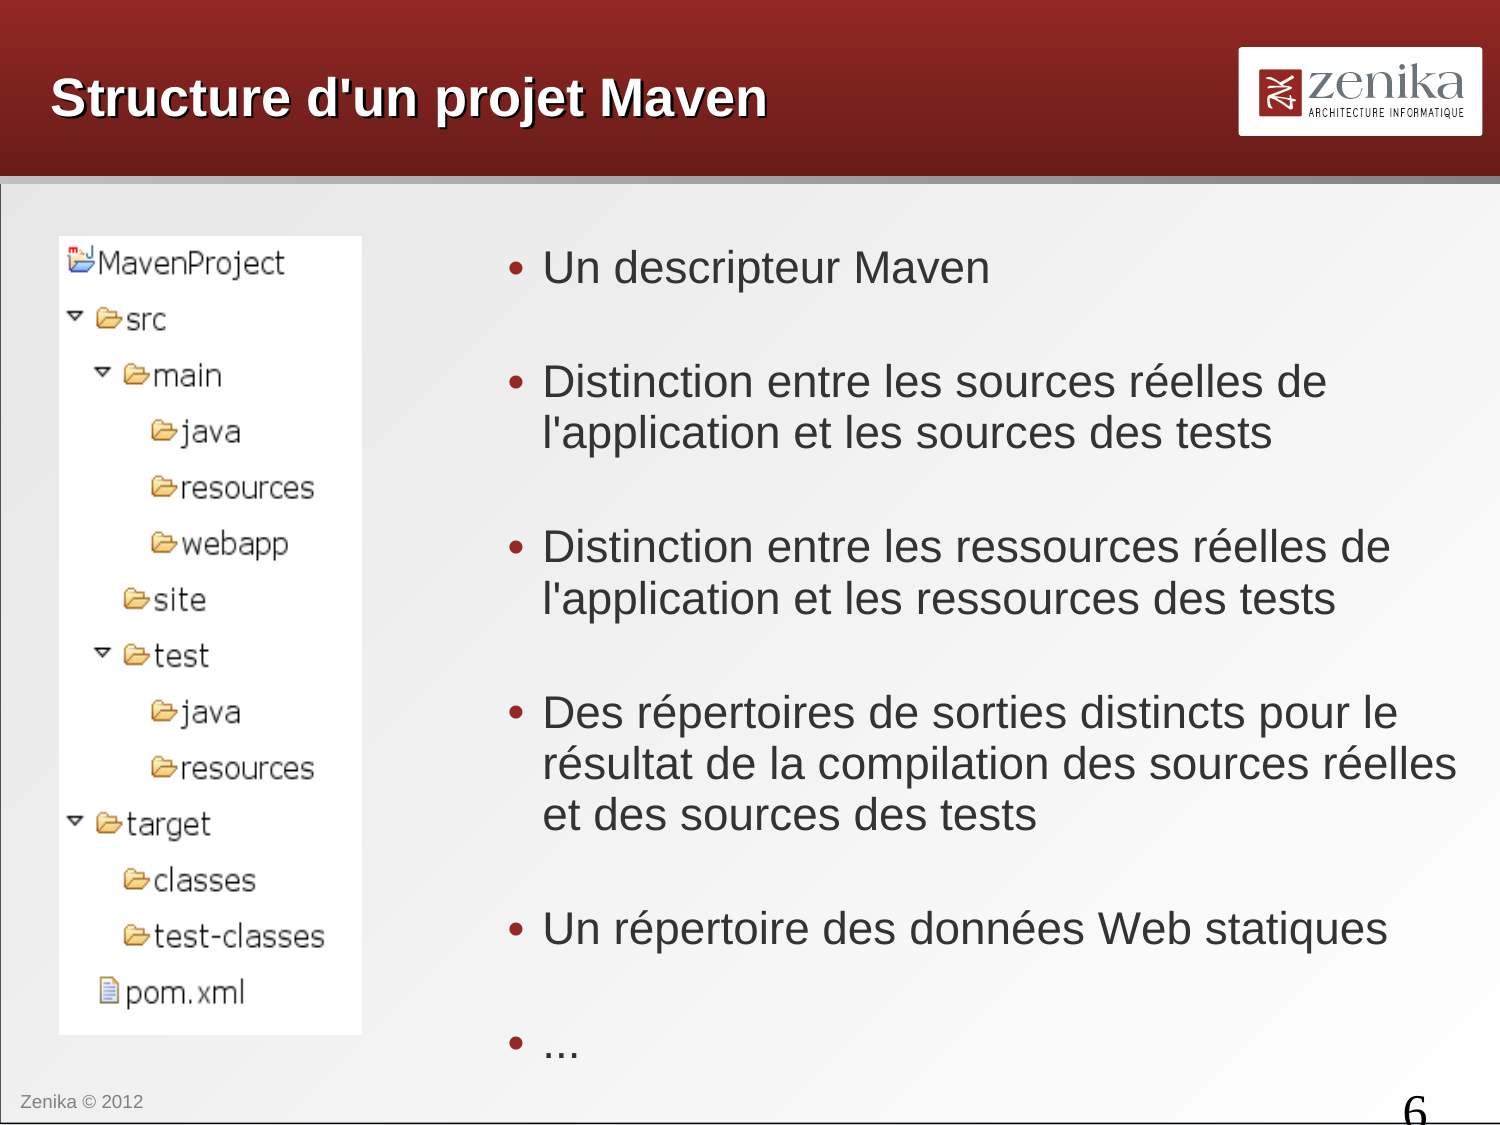

# Structure d'un projet Maven
Un descripteur Maven
Distinction entre les sources réelles de l'application et les sources des tests
Distinction entre les ressources réelles de l'application et les ressources des tests
Des répertoires de sorties distincts pour le résultat de la compilation des sources réelles et des sources des tests
Un répertoire des données Web statiques
...